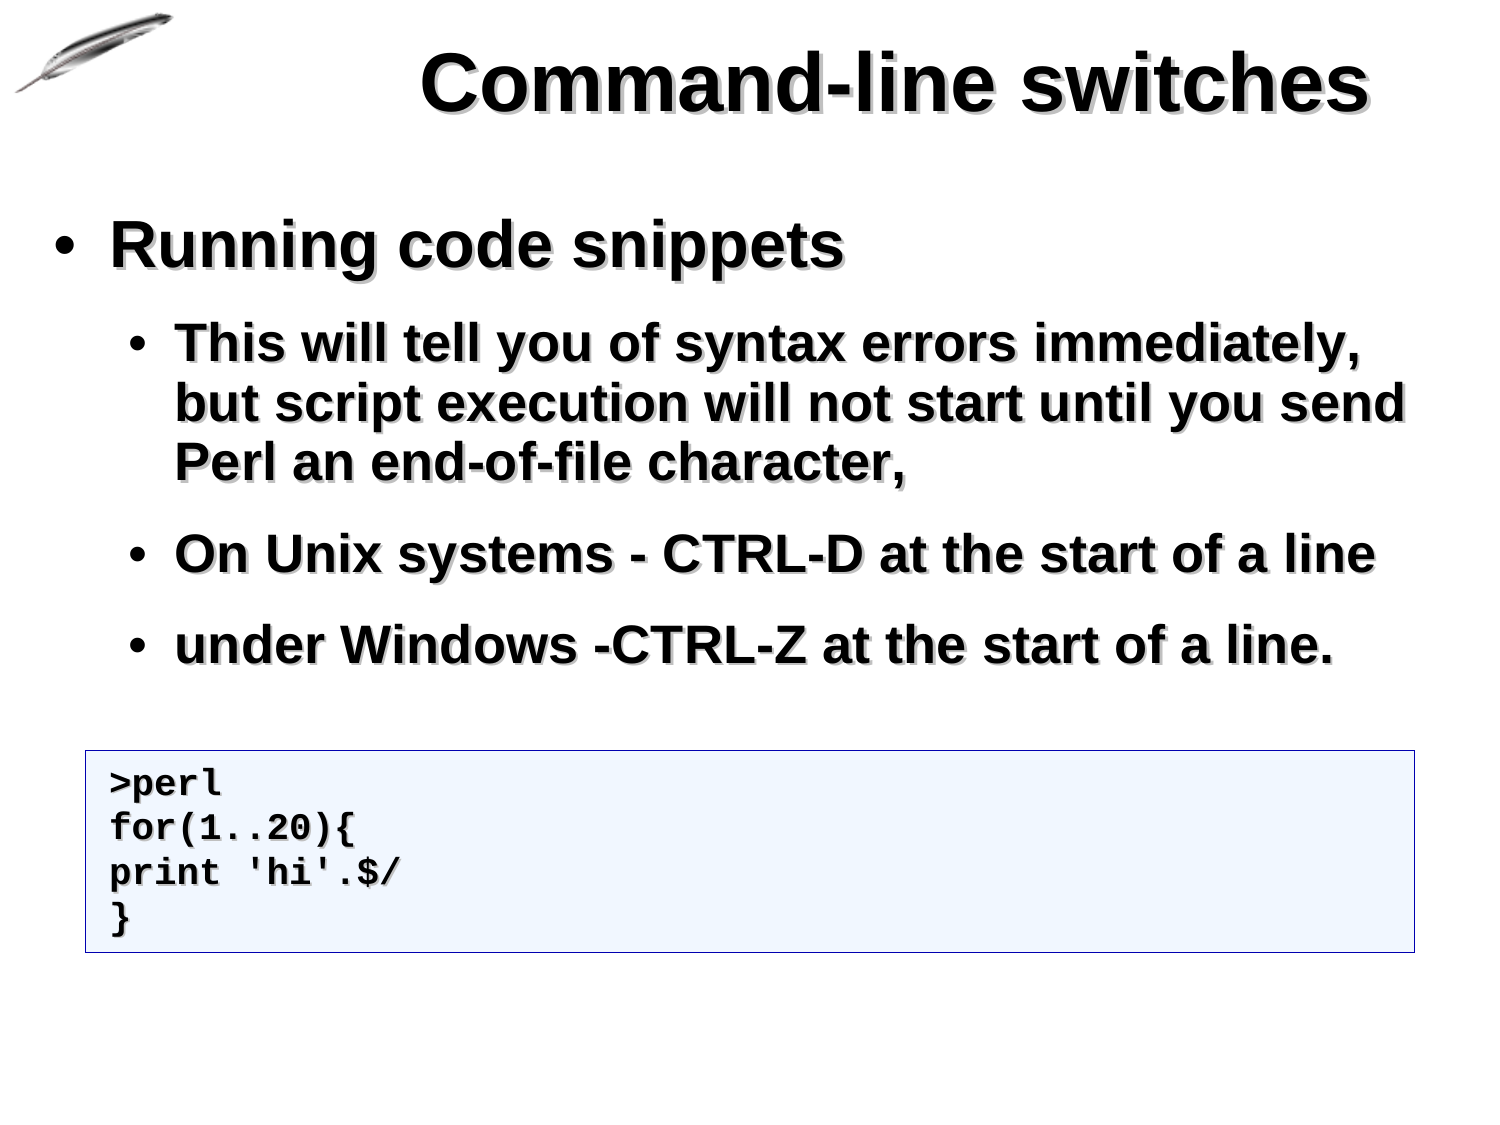

# Command-line switches
Running code snippets
This will tell you of syntax errors immediately, but script execution will not start until you send Perl an end-of-ﬁle character,
On Unix systems - CTRL-D at the start of a line
under Windows -CTRL-Z at the start of a line.
>perl
for(1..20){
print 'hi'.$/
}